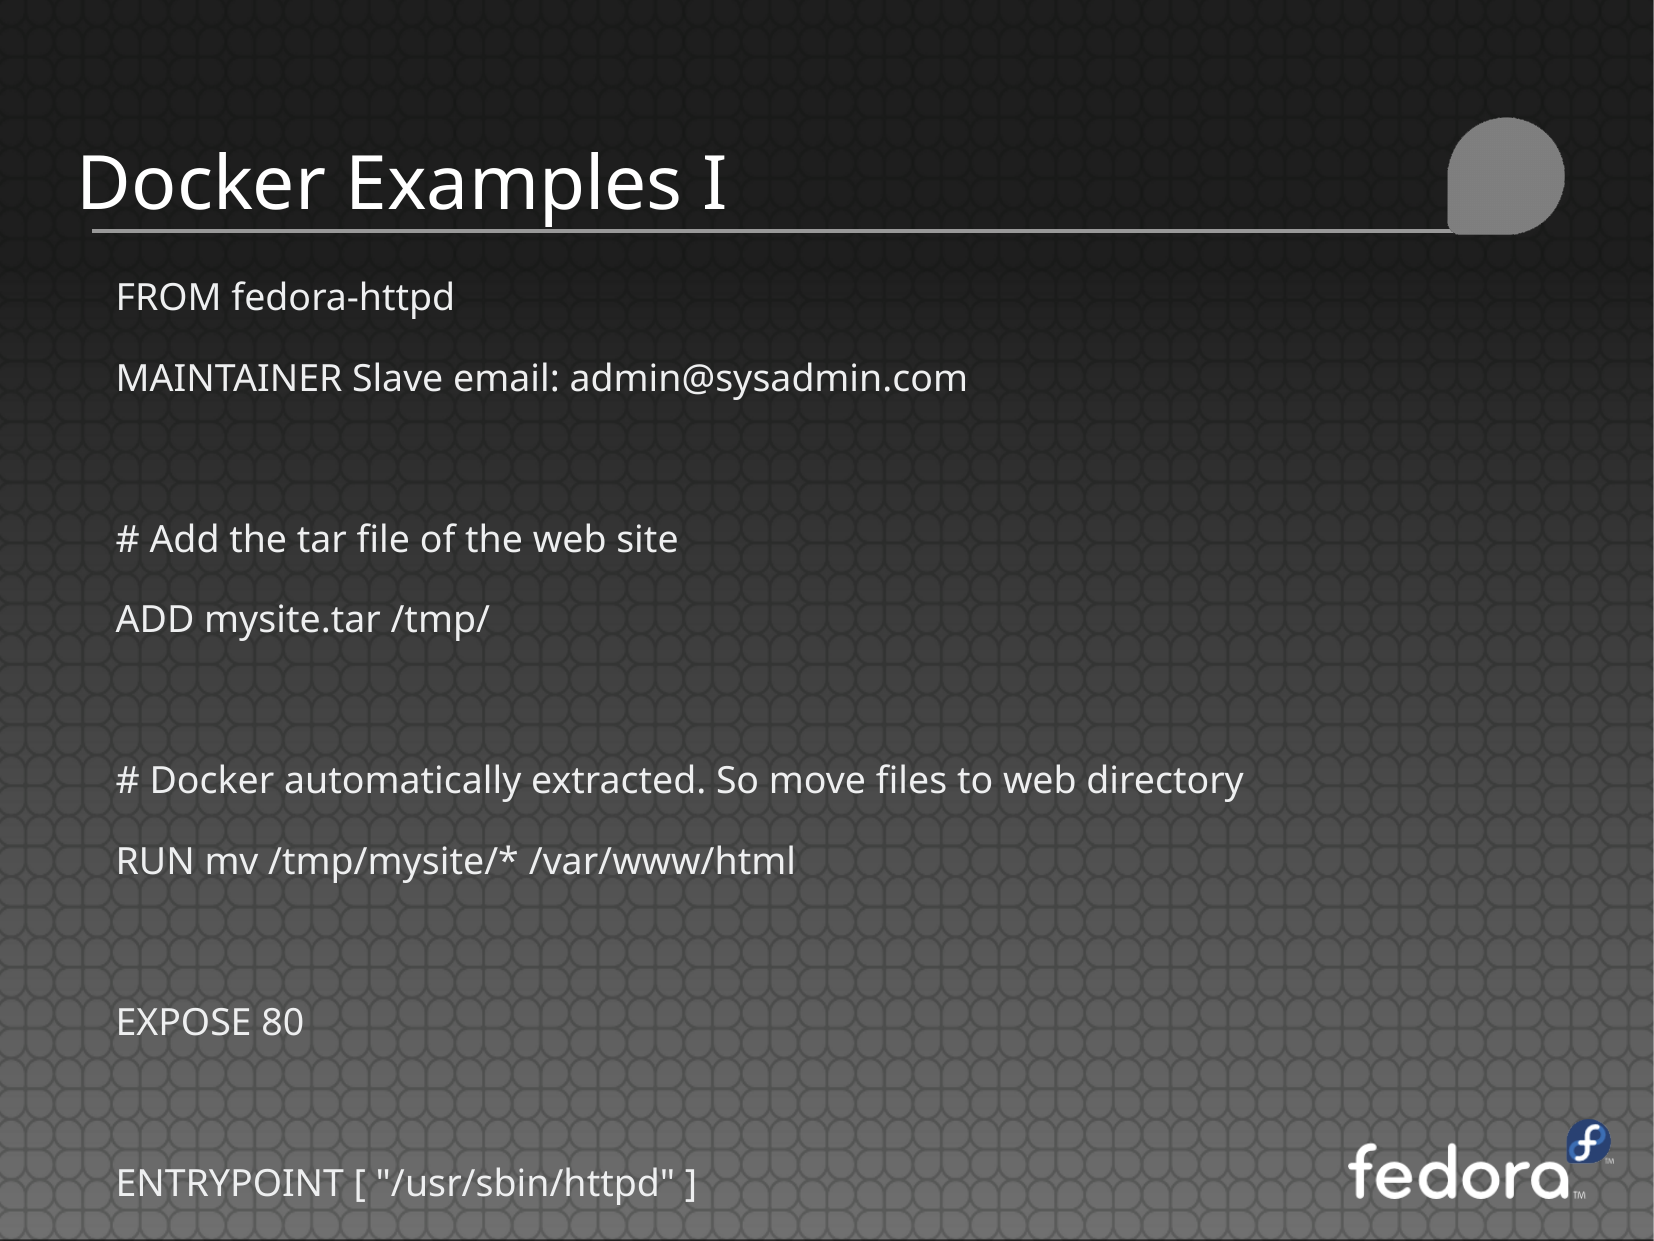

FROM fedora-httpd
MAINTAINER Slave email: admin@sysadmin.com
# Add the tar file of the web site
ADD mysite.tar /tmp/
# Docker automatically extracted. So move files to web directory
RUN mv /tmp/mysite/* /var/www/html
EXPOSE 80
ENTRYPOINT [ "/usr/sbin/httpd" ]
CMD [ "-D", "FOREGROUND" ]
# Docker Examples I